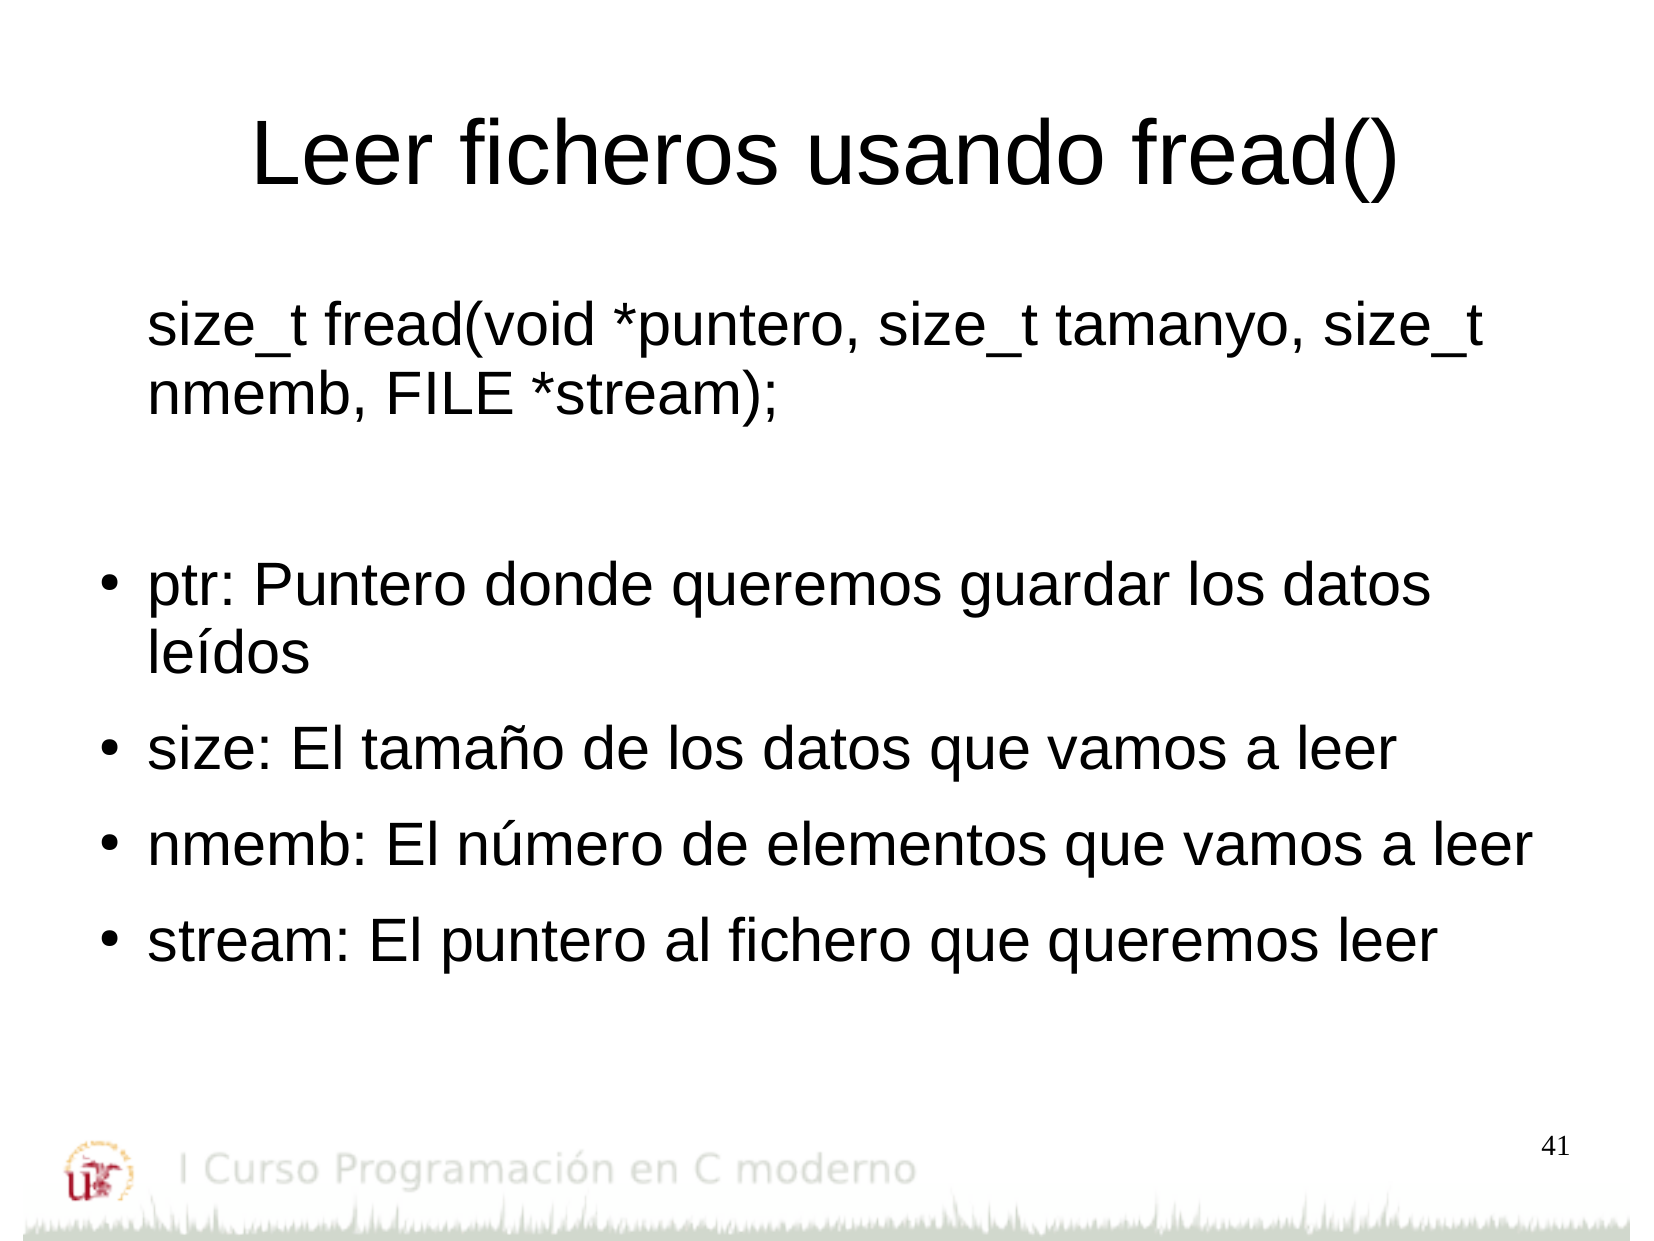

# Leer ficheros usando fread()
size_t fread(void *puntero, size_t tamanyo, size_t nmemb, FILE *stream);
ptr: Puntero donde queremos guardar los datos leídos
size: El tamaño de los datos que vamos a leer
nmemb: El número de elementos que vamos a leer
stream: El puntero al fichero que queremos leer
41